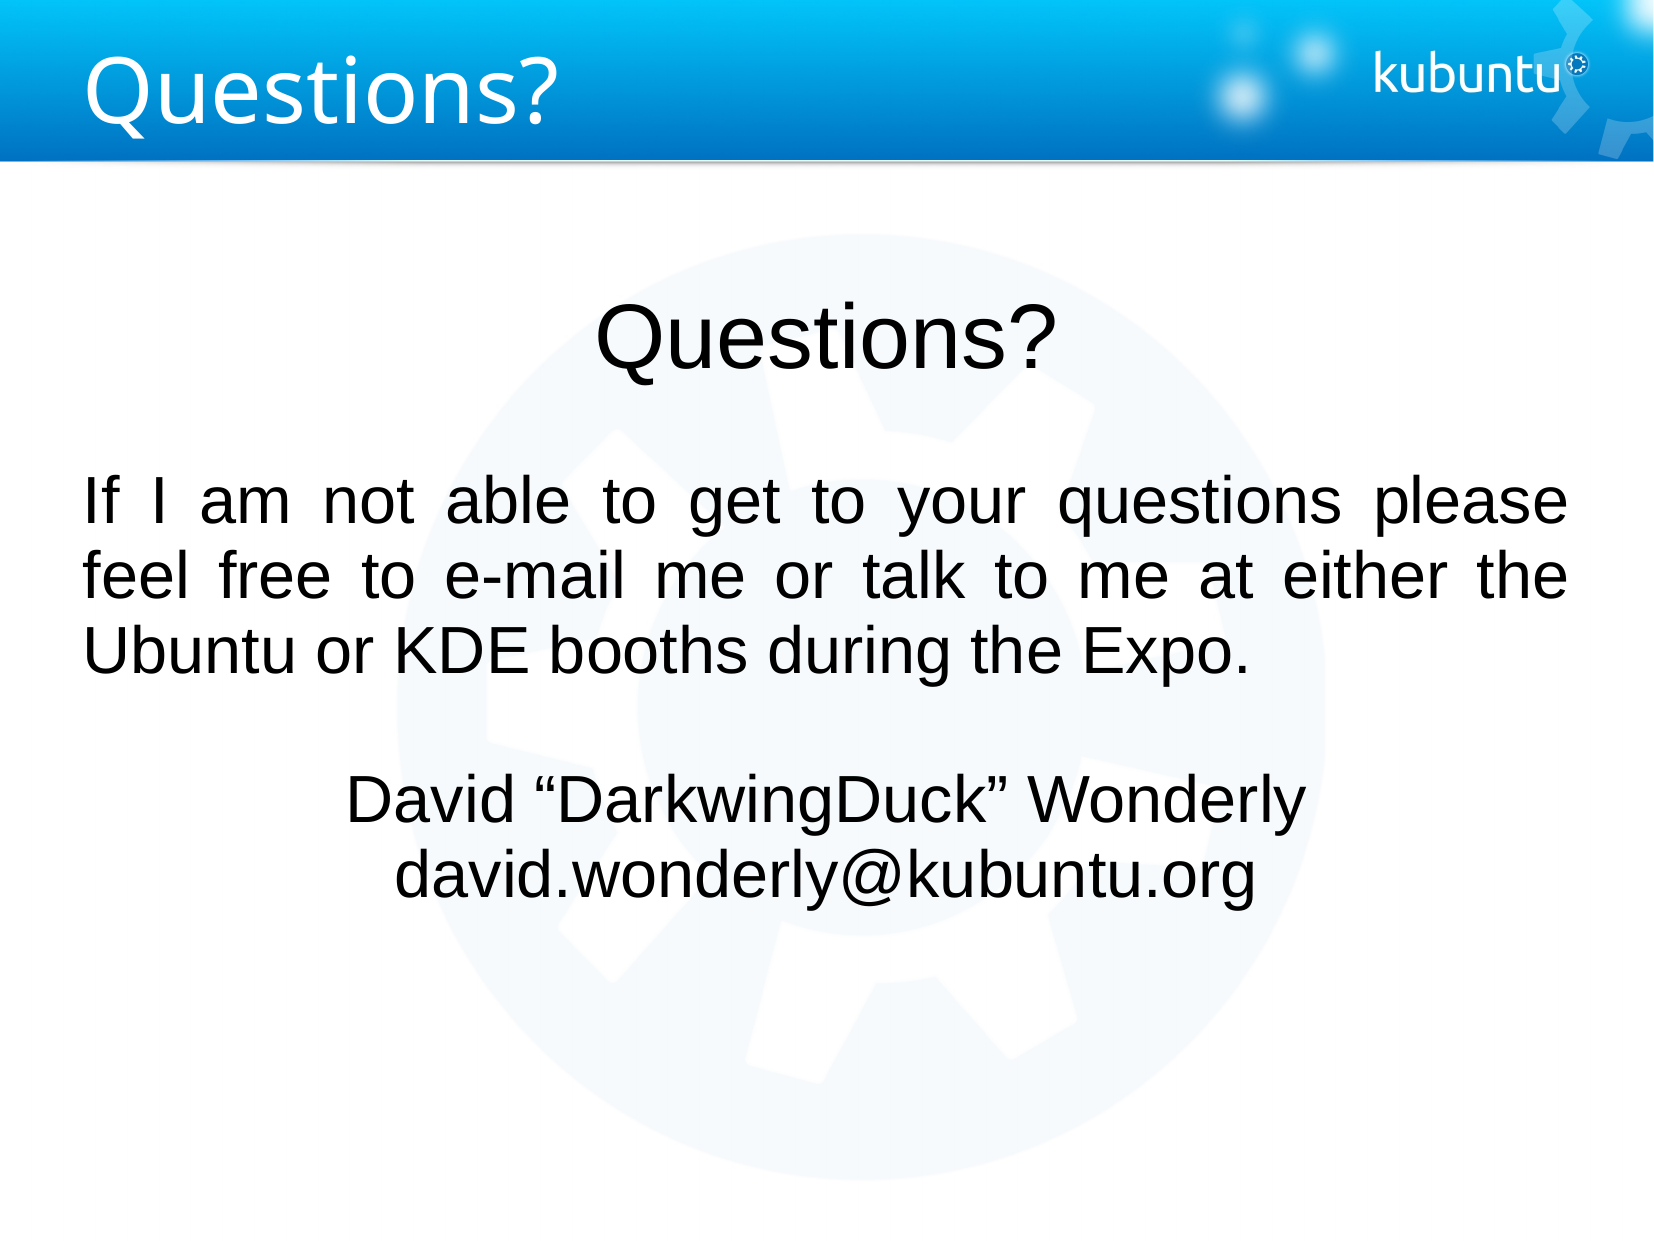

# Questions?
Questions?
If I am not able to get to your questions please feel free to e-mail me or talk to me at either the Ubuntu or KDE booths during the Expo.
David “DarkwingDuck” Wonderly
david.wonderly@kubuntu.org